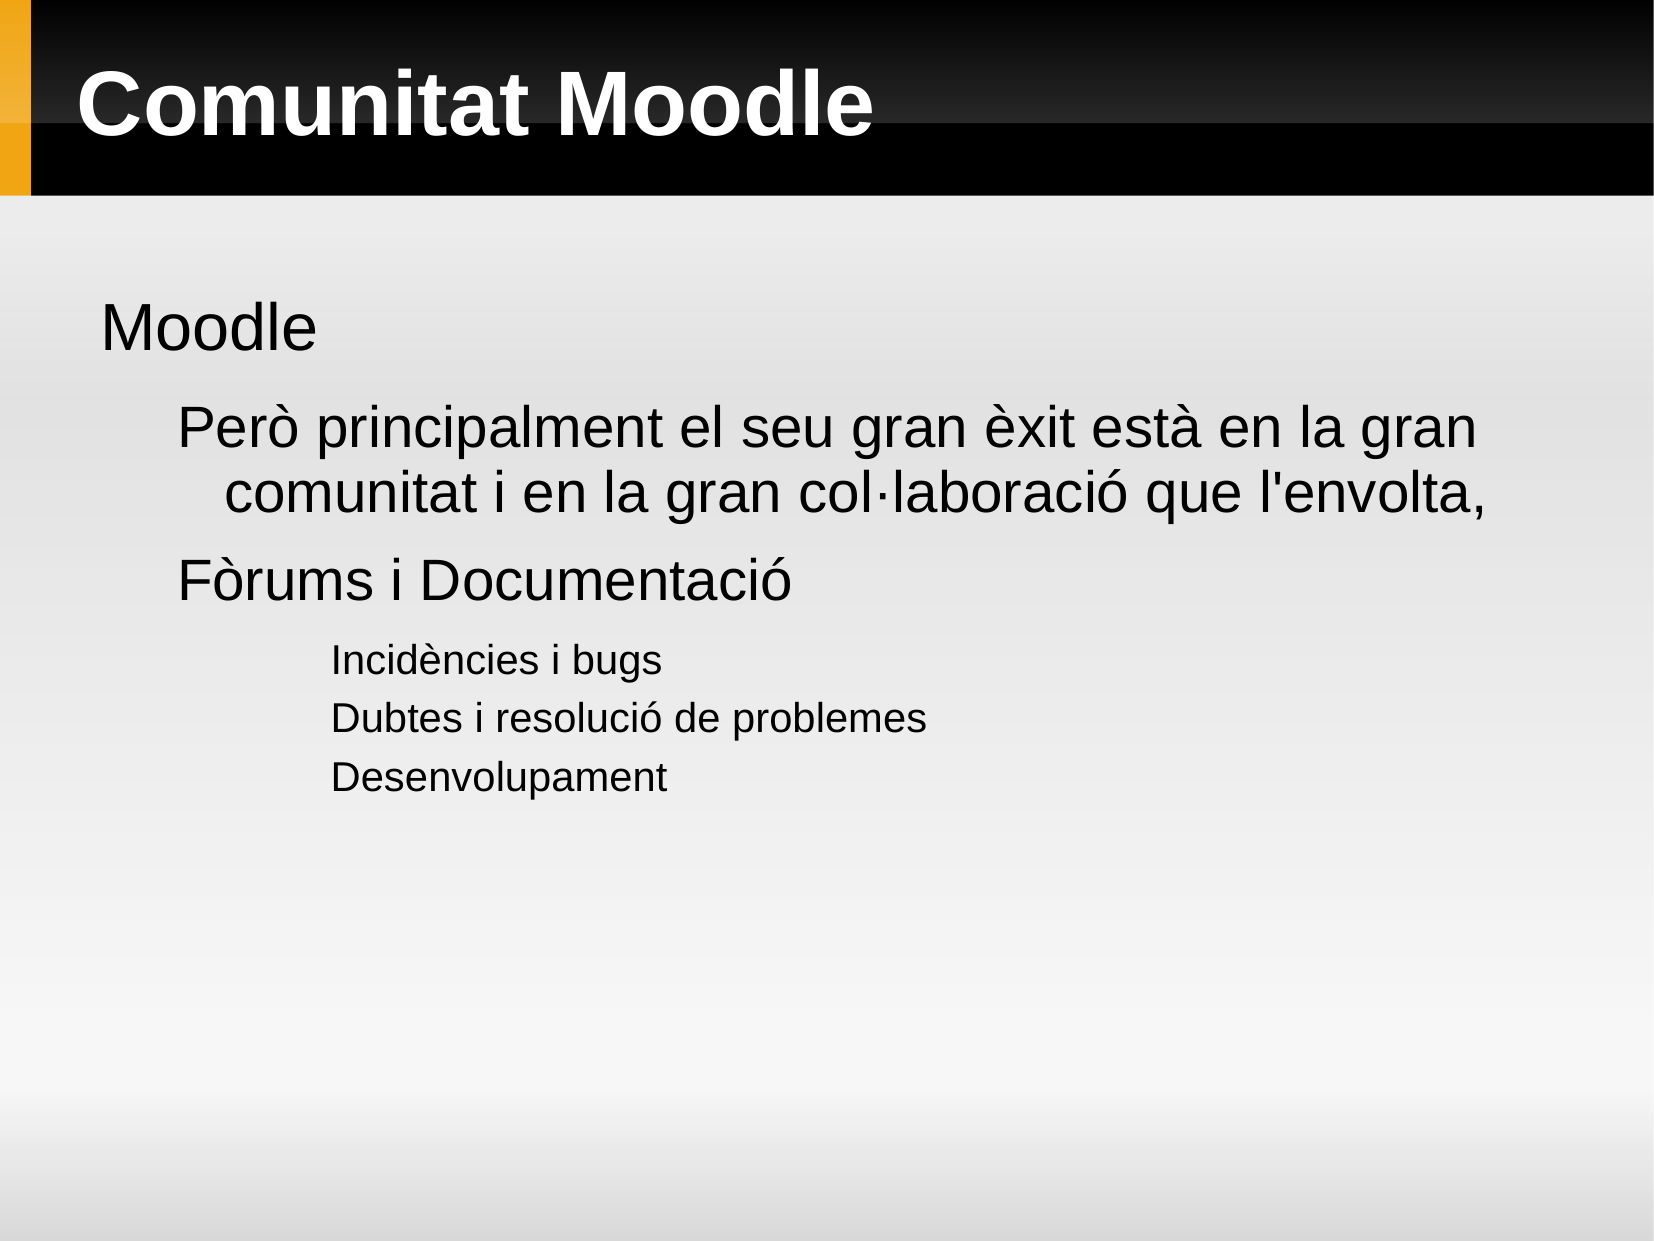

# Comunitat Moodle
Moodle
Però principalment el seu gran èxit està en la gran comunitat i en la gran col·laboració que l'envolta,
Fòrums i Documentació
Incidències i bugs
Dubtes i resolució de problemes
Desenvolupament